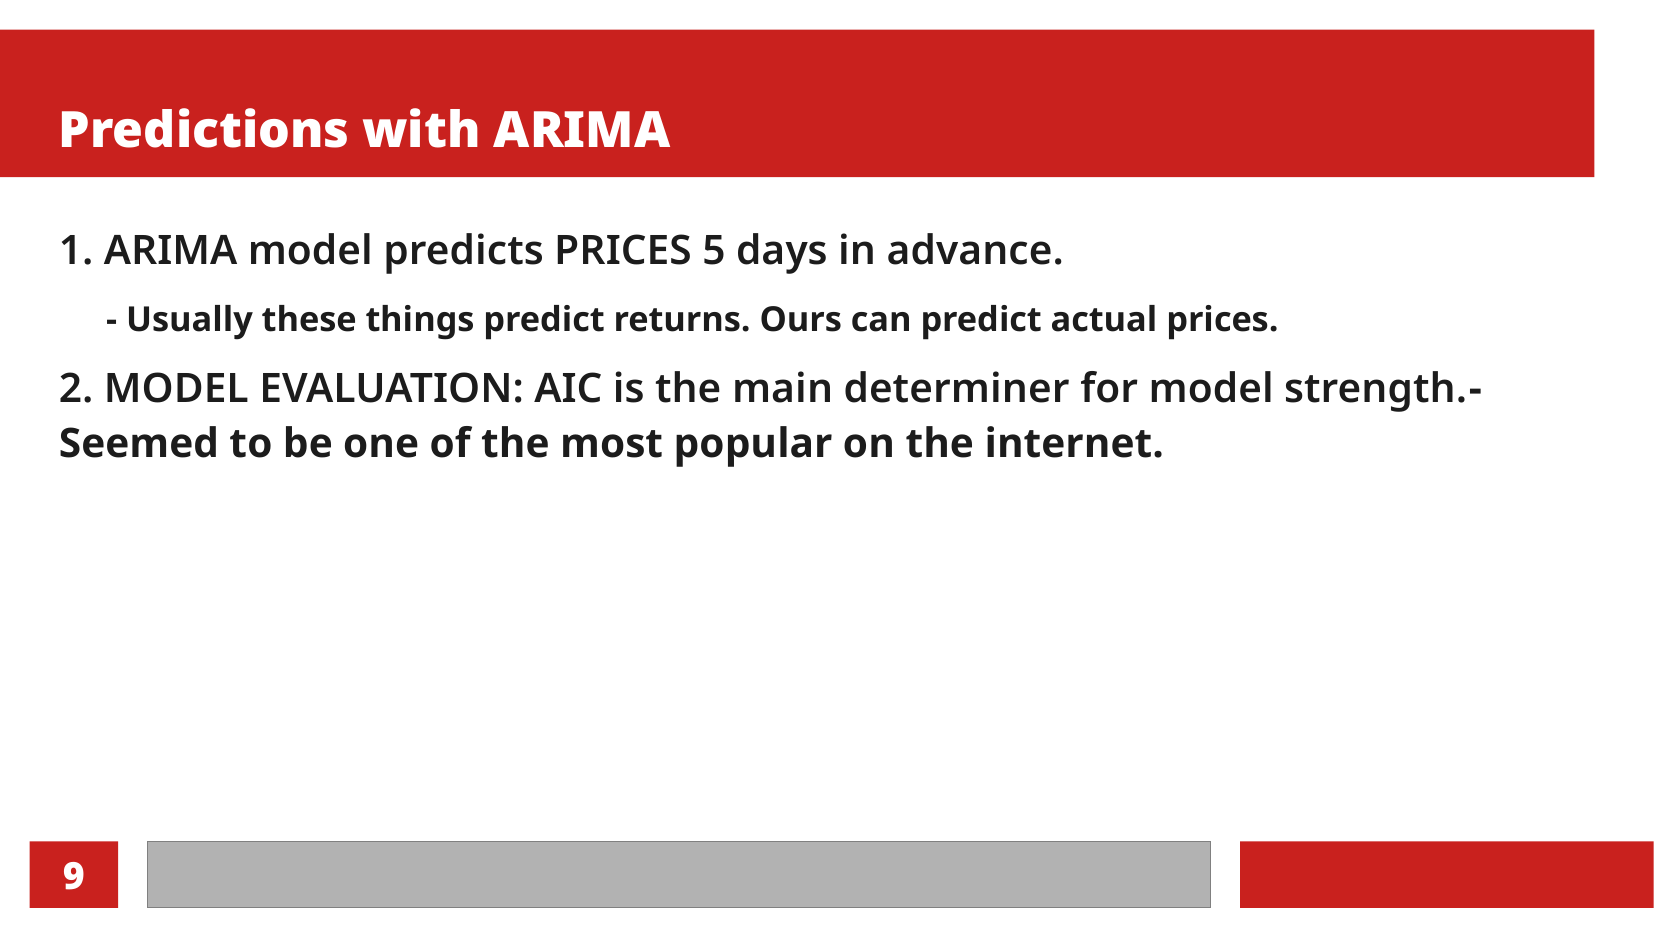

# Predictions with ARIMA
1. ARIMA model predicts PRICES 5 days in advance.
- Usually these things predict returns. Ours can predict actual prices.
2. MODEL EVALUATION: AIC is the main determiner for model strength.- Seemed to be one of the most popular on the internet.
9